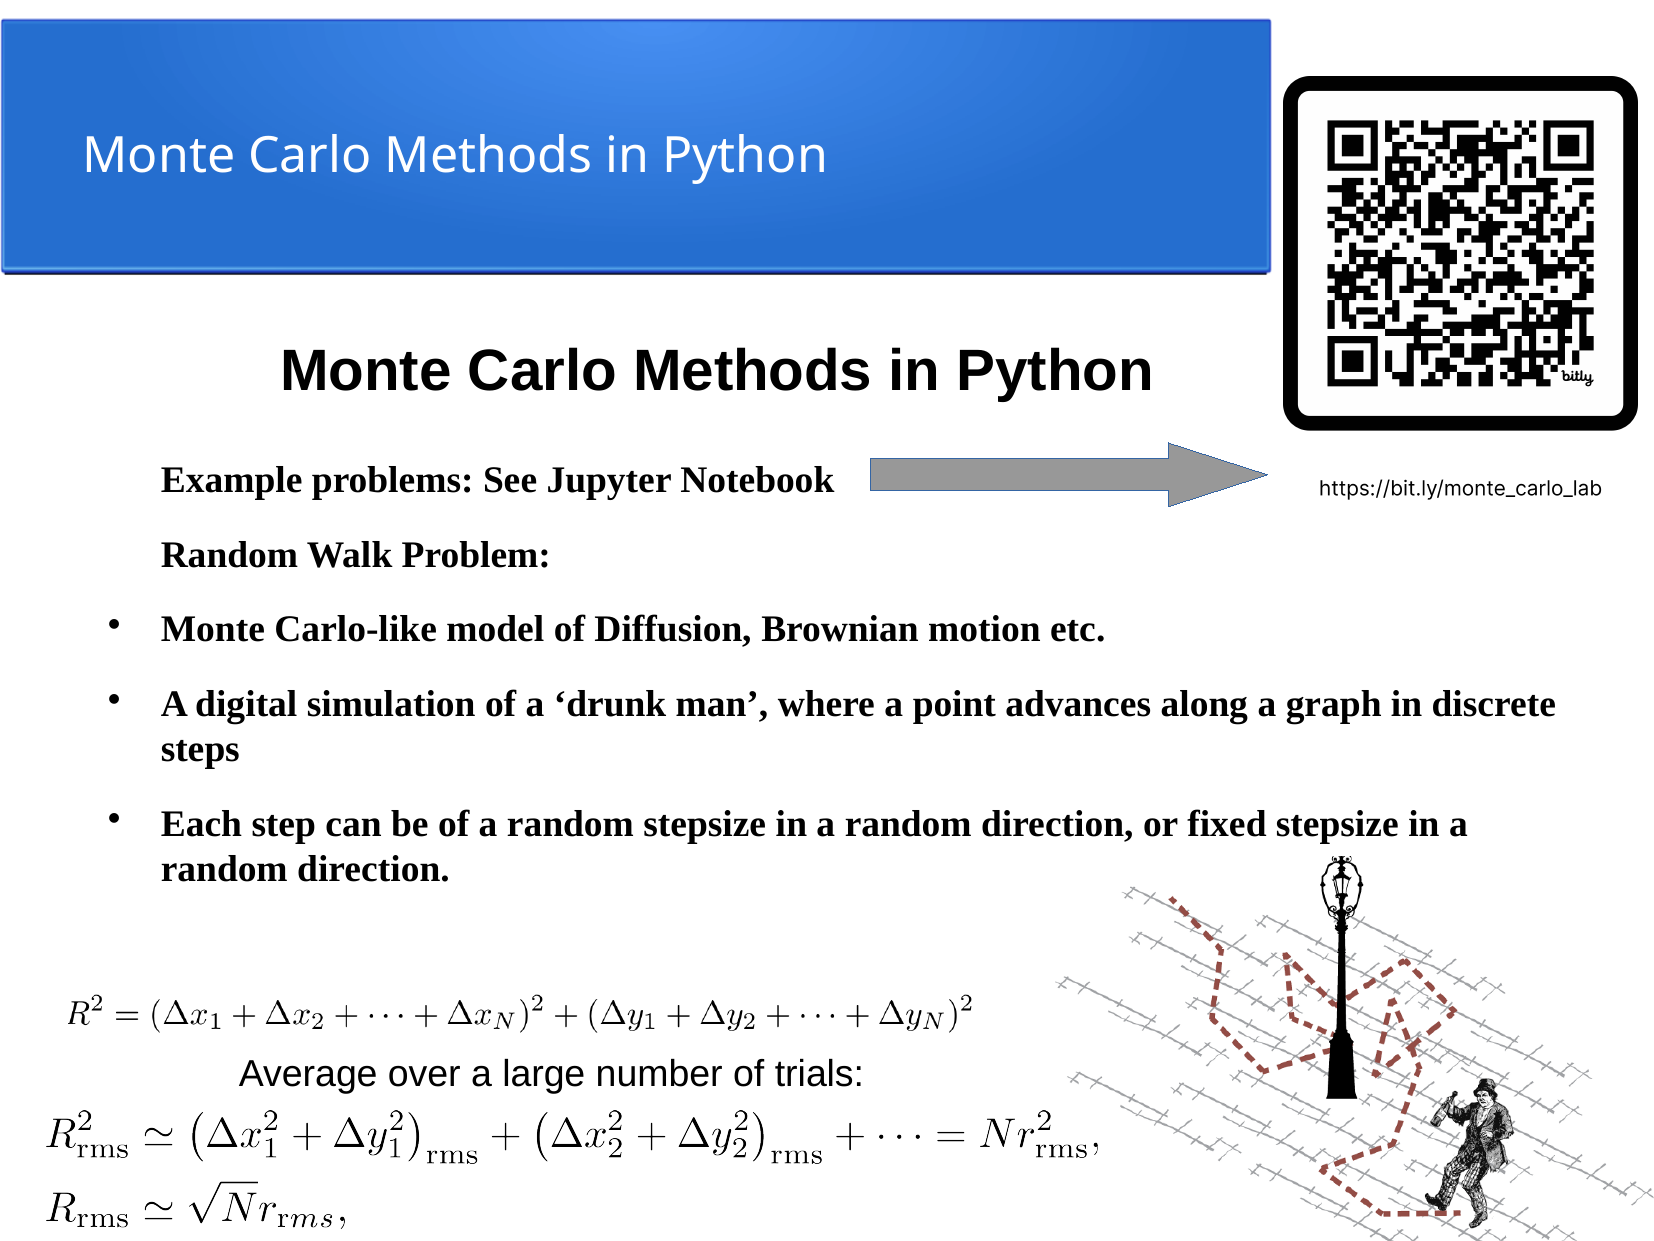

Monte Carlo Methods in Python
Monte Carlo Methods in Python
Example problems: See Jupyter Notebook
Random Walk Problem:
Monte Carlo-like model of Diffusion, Brownian motion etc.
A digital simulation of a ‘drunk man’, where a point advances along a graph in discrete steps
Each step can be of a random stepsize in a random direction, or fixed stepsize in a random direction.
Average over a large number of trials: